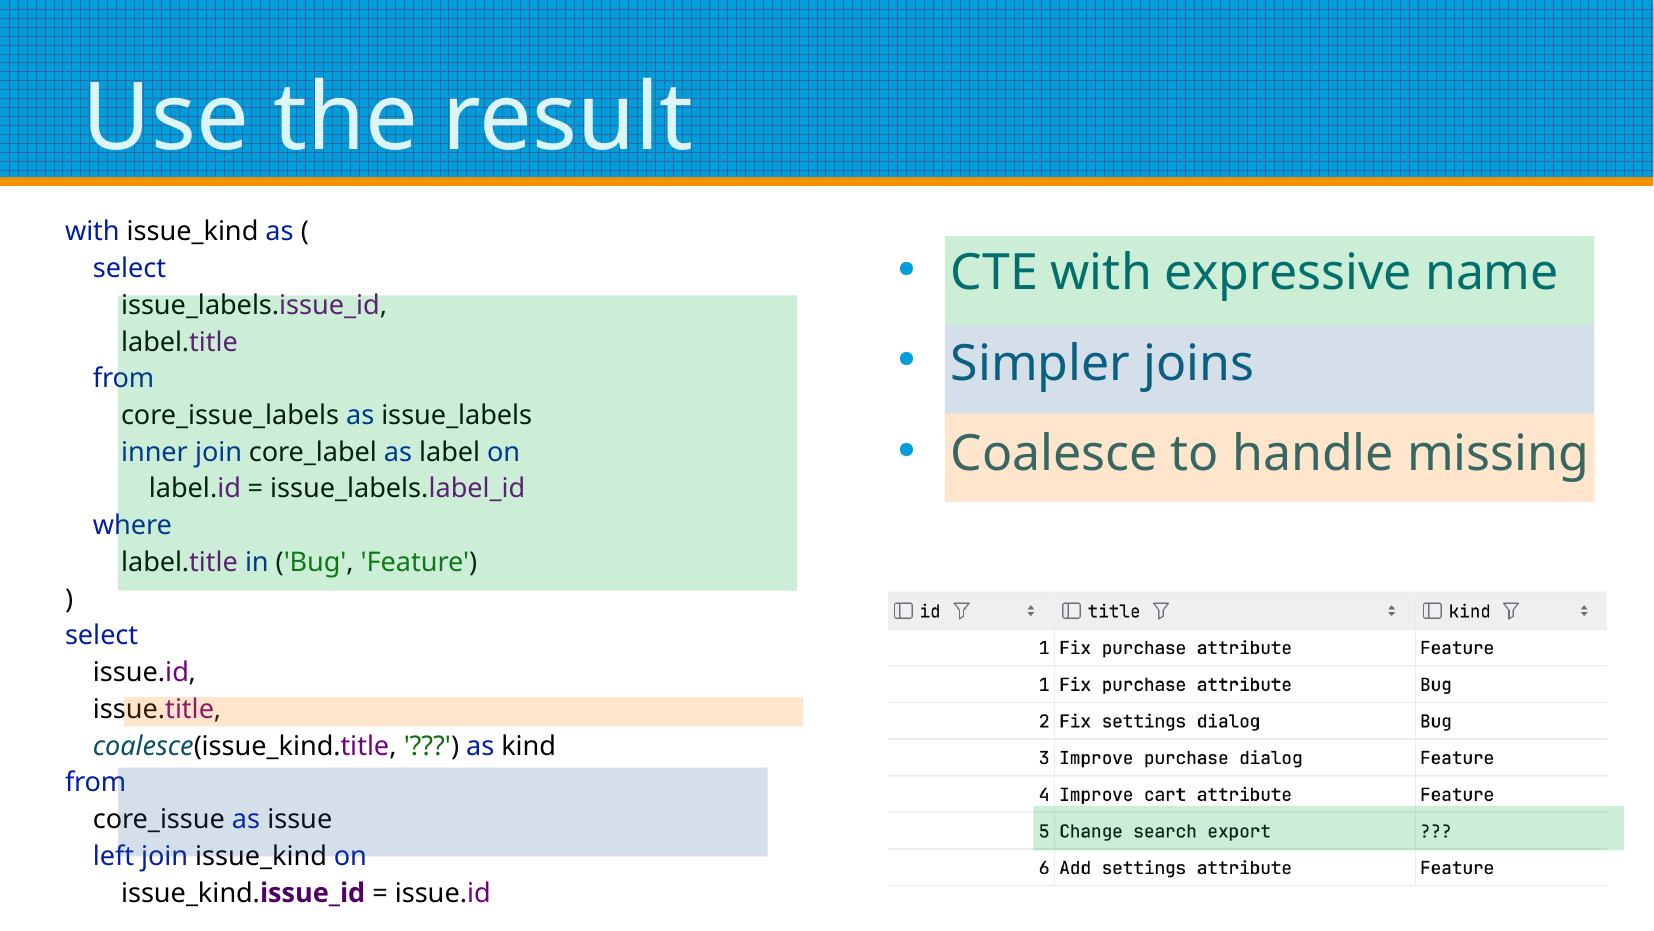

# Use the result
with issue_kind as (
 select
 issue_labels.issue_id,
 label.title
 from
 core_issue_labels as issue_labels
 inner join core_label as label on
 label.id = issue_labels.label_id
 where
 label.title in ('Bug', 'Feature')
)
select
 issue.id,
 issue.title,
 coalesce(issue_kind.title, '???') as kind
from
 core_issue as issue
 left join issue_kind on
 issue_kind.issue_id = issue.id
CTE with expressive name
Simpler joins
Coalesce to handle missing